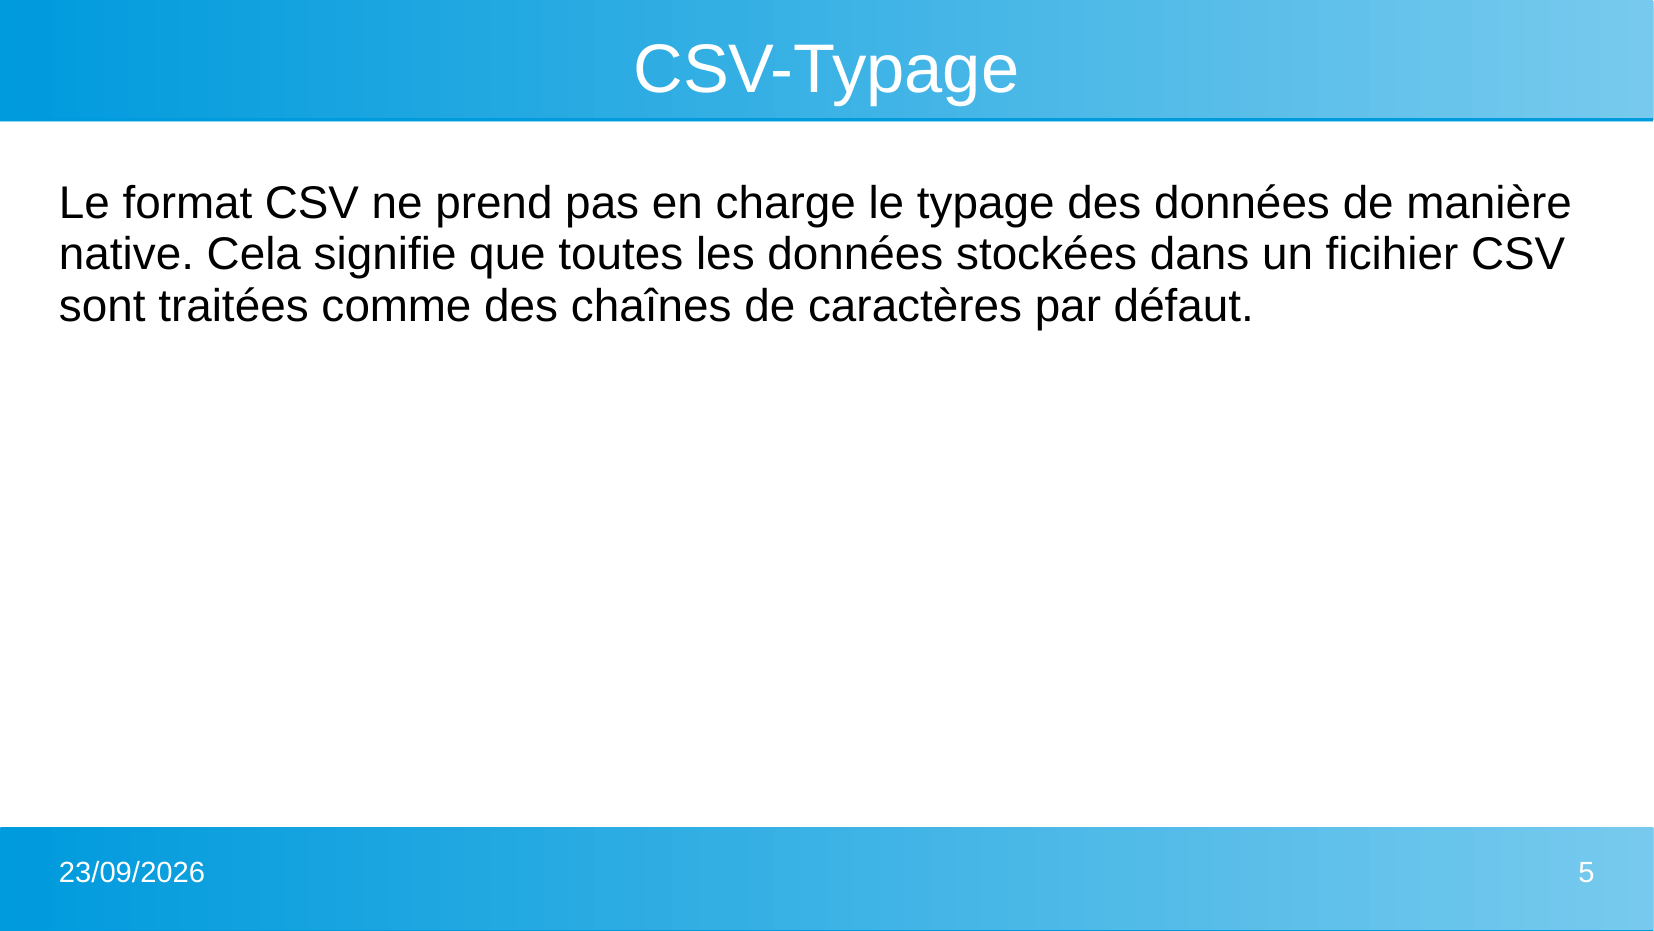

# CSV-Typage
Le format CSV ne prend pas en charge le typage des données de manière native. Cela signifie que toutes les données stockées dans un ficihier CSV sont traitées comme des chaînes de caractères par défaut.
5